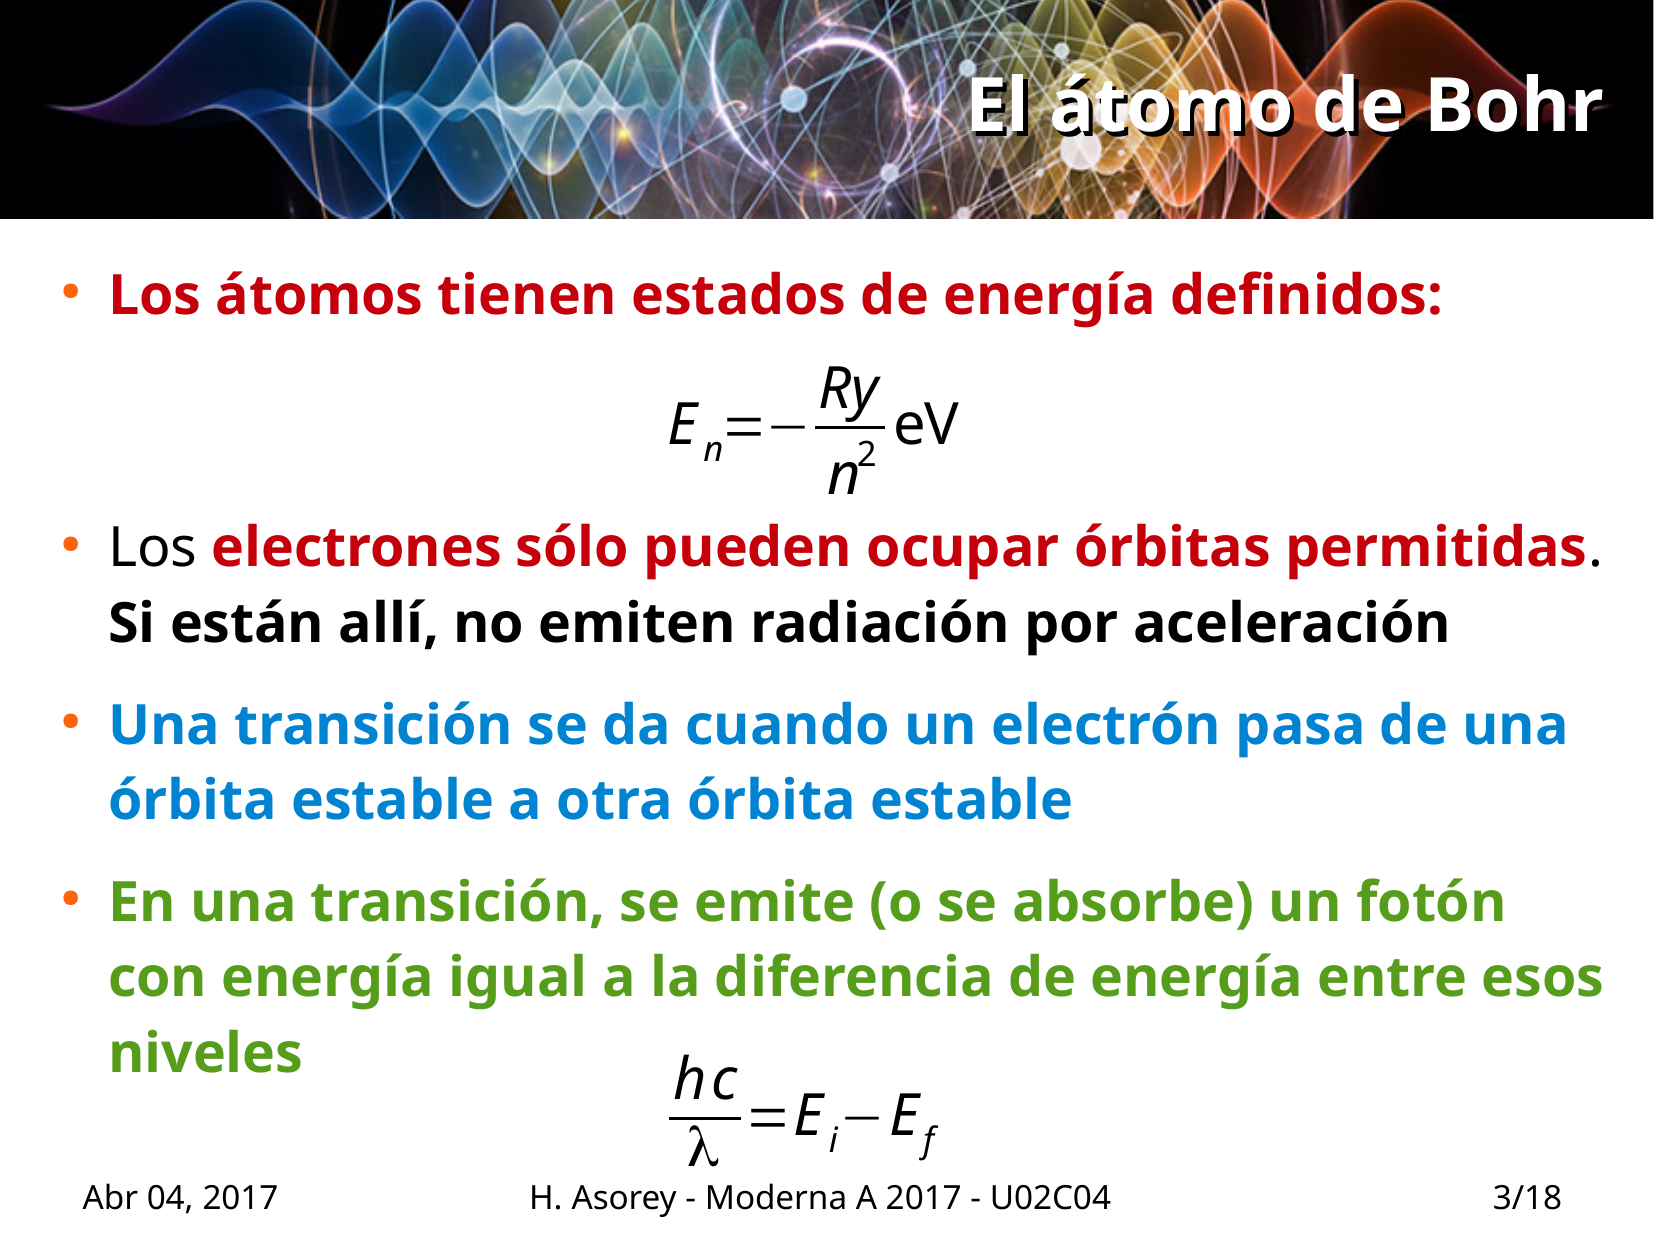

# El átomo de Bohr
Los átomos tienen estados de energía definidos:
Los electrones sólo pueden ocupar órbitas permitidas. Si están allí, no emiten radiación por aceleración
Una transición se da cuando un electrón pasa de una órbita estable a otra órbita estable
En una transición, se emite (o se absorbe) un fotón con energía igual a la diferencia de energía entre esos niveles
Abr 04, 2017
H. Asorey - Moderna A 2017 - U02C04
3